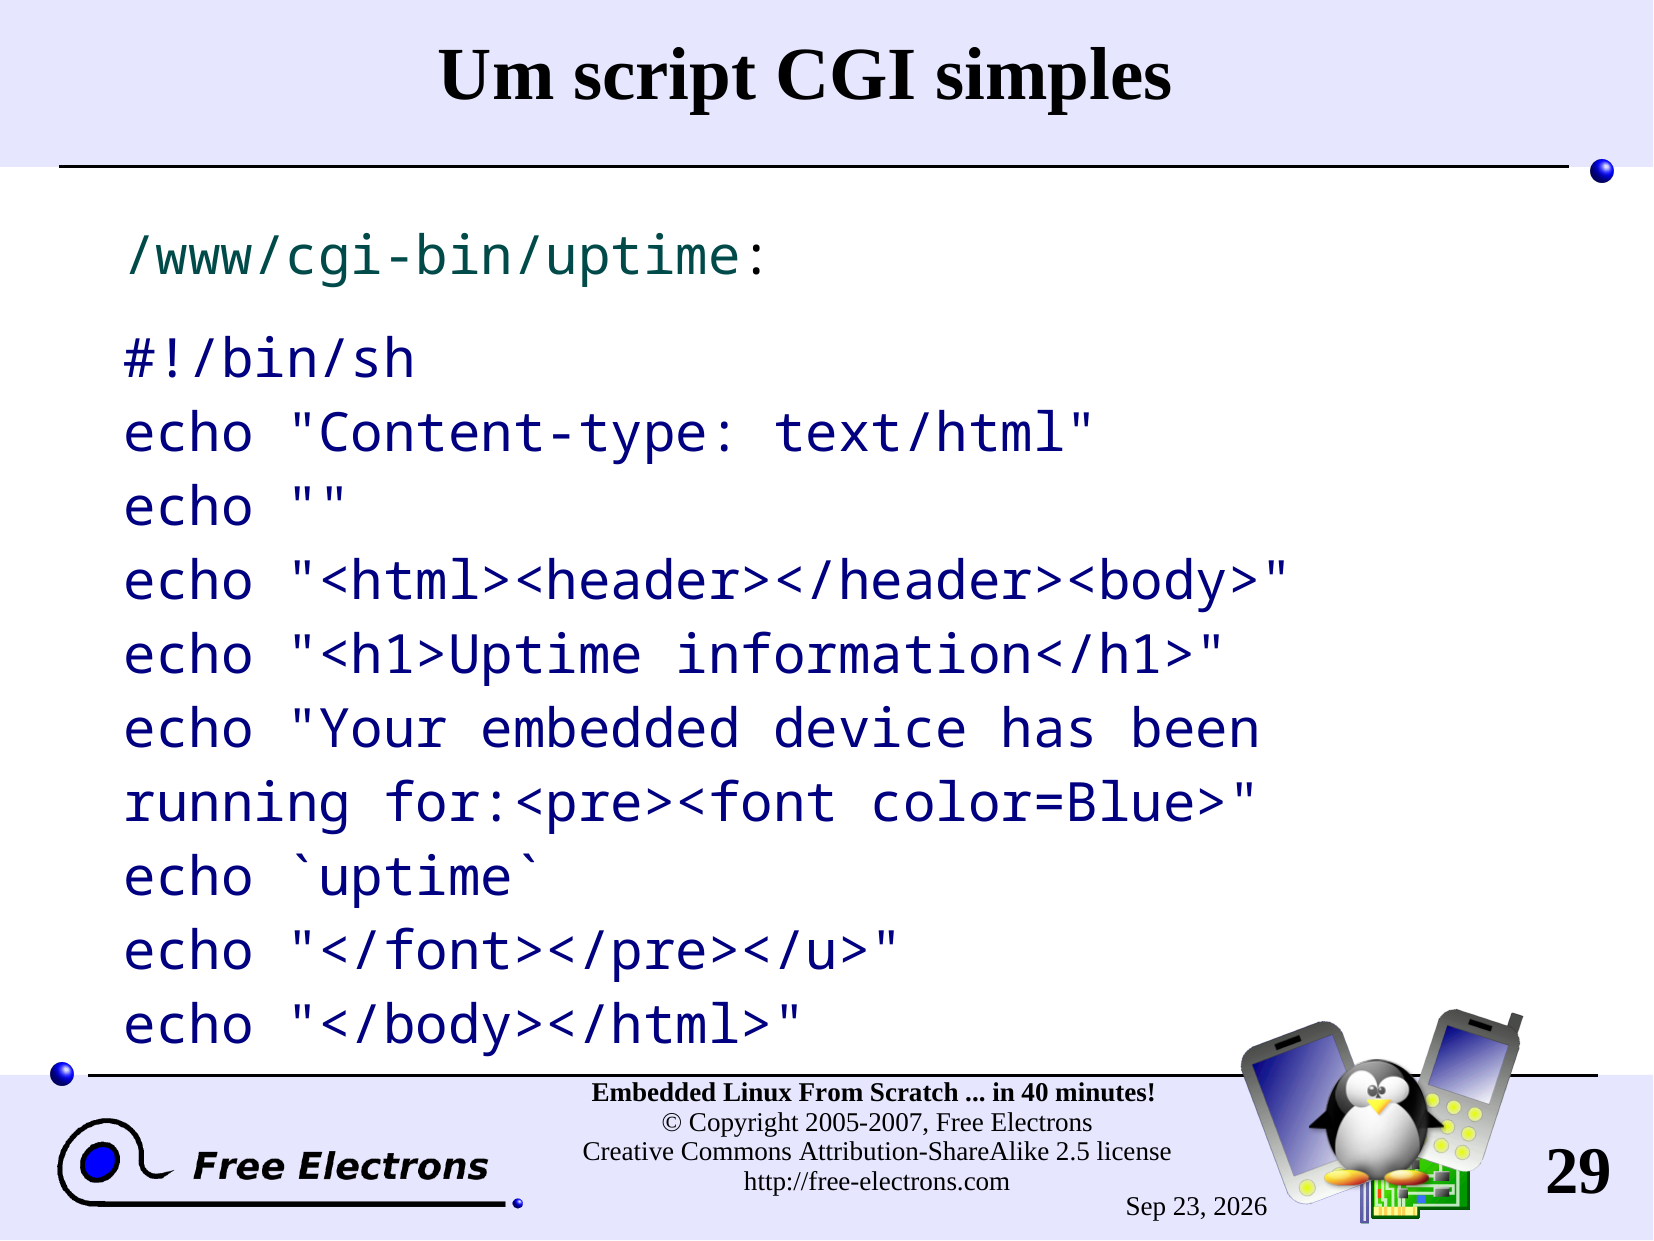

# Um script CGI simples
/www/cgi-bin/uptime:
#!/bin/sh
echo "Content-type: text/html"
echo ""
echo "<html><header></header><body>"
echo "<h1>Uptime information</h1>"
echo "Your embedded device has been running for:<pre><font color=Blue>"
echo `uptime`
echo "</font></pre></u>"
echo "</body></html>"